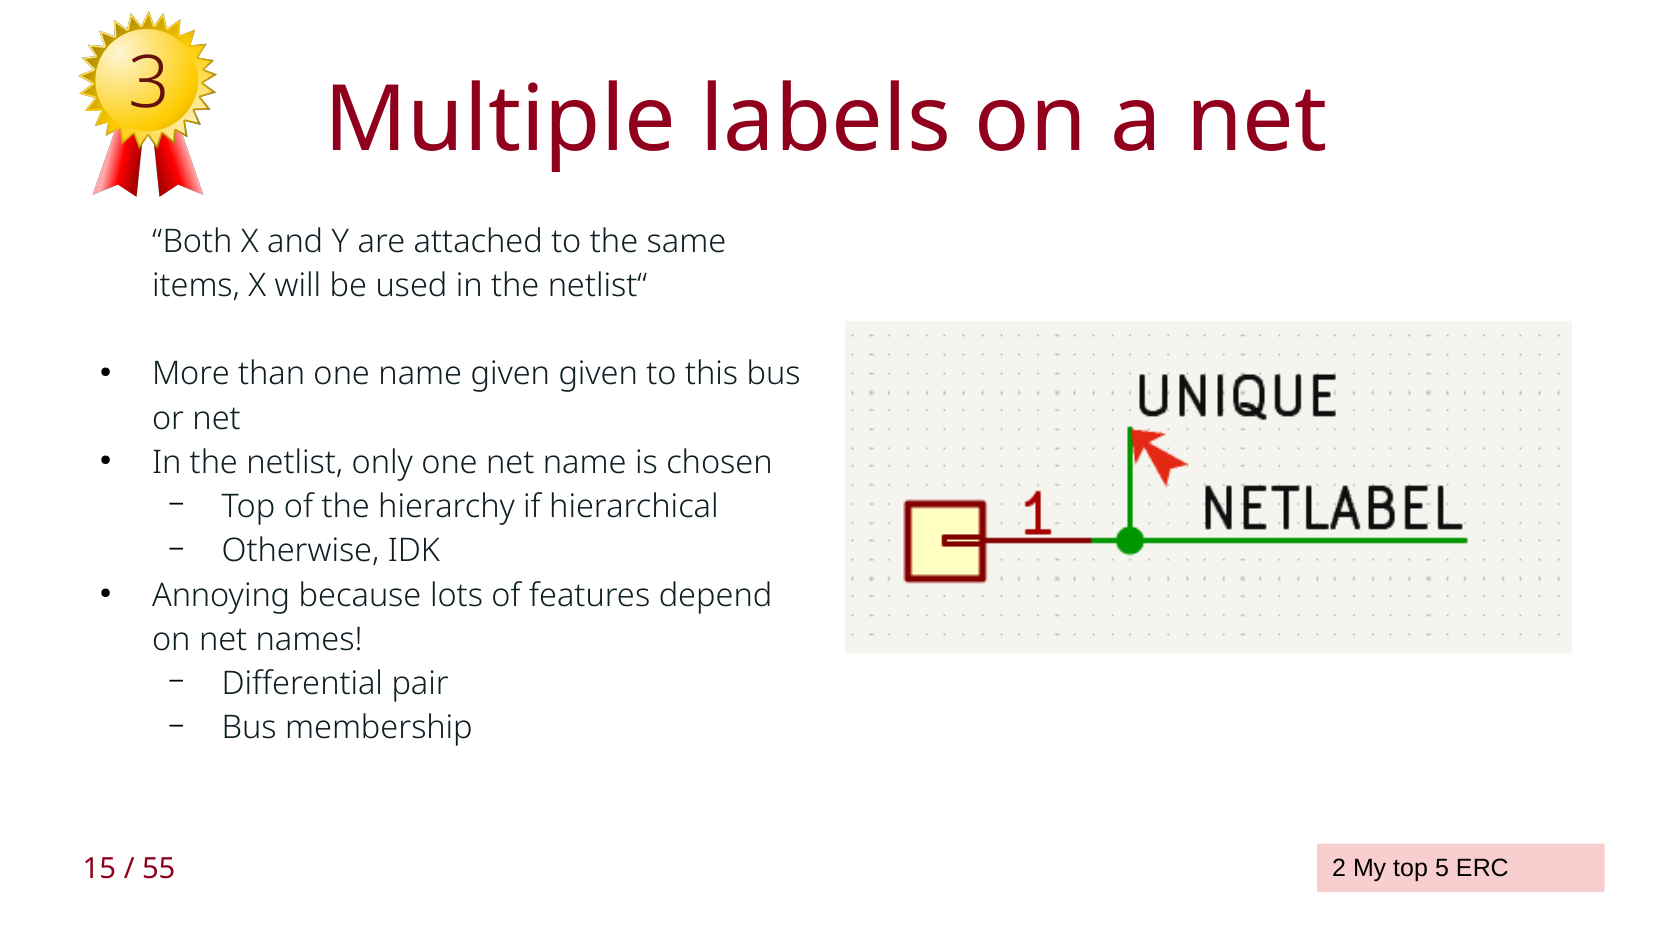

3
# Multiple labels on a net
“Both X and Y are attached to the same items, X will be used in the netlist“
More than one name given given to this bus or net
In the netlist, only one net name is chosen
Top of the hierarchy if hierarchical
Otherwise, IDK
Annoying because lots of features depend on net names!
Differential pair
Bus membership
2 My top 5 ERC
15